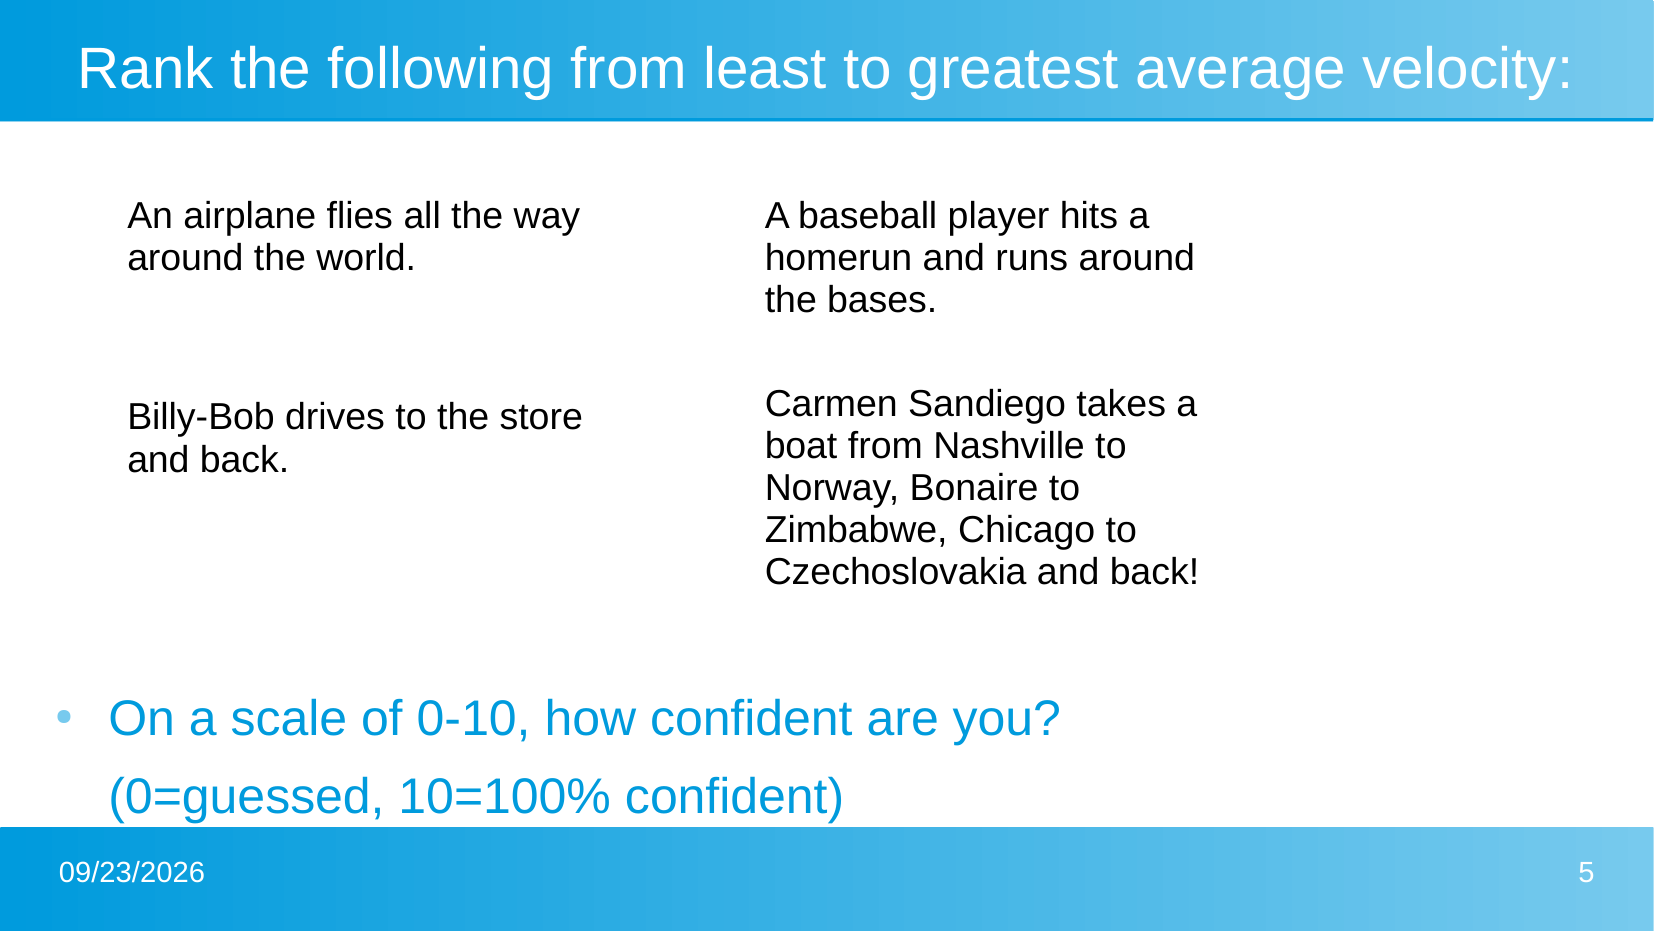

# Rank the following from least to greatest average velocity:
An airplane flies all the way around the world.
A baseball player hits a homerun and runs around the bases.
Carmen Sandiego takes a boat from Nashville to Norway, Bonaire to Zimbabwe, Chicago to Czechoslovakia and back!
Billy-Bob drives to the store and back.
On a scale of 0-10, how confident are you?
(0=guessed, 10=100% confident)
5